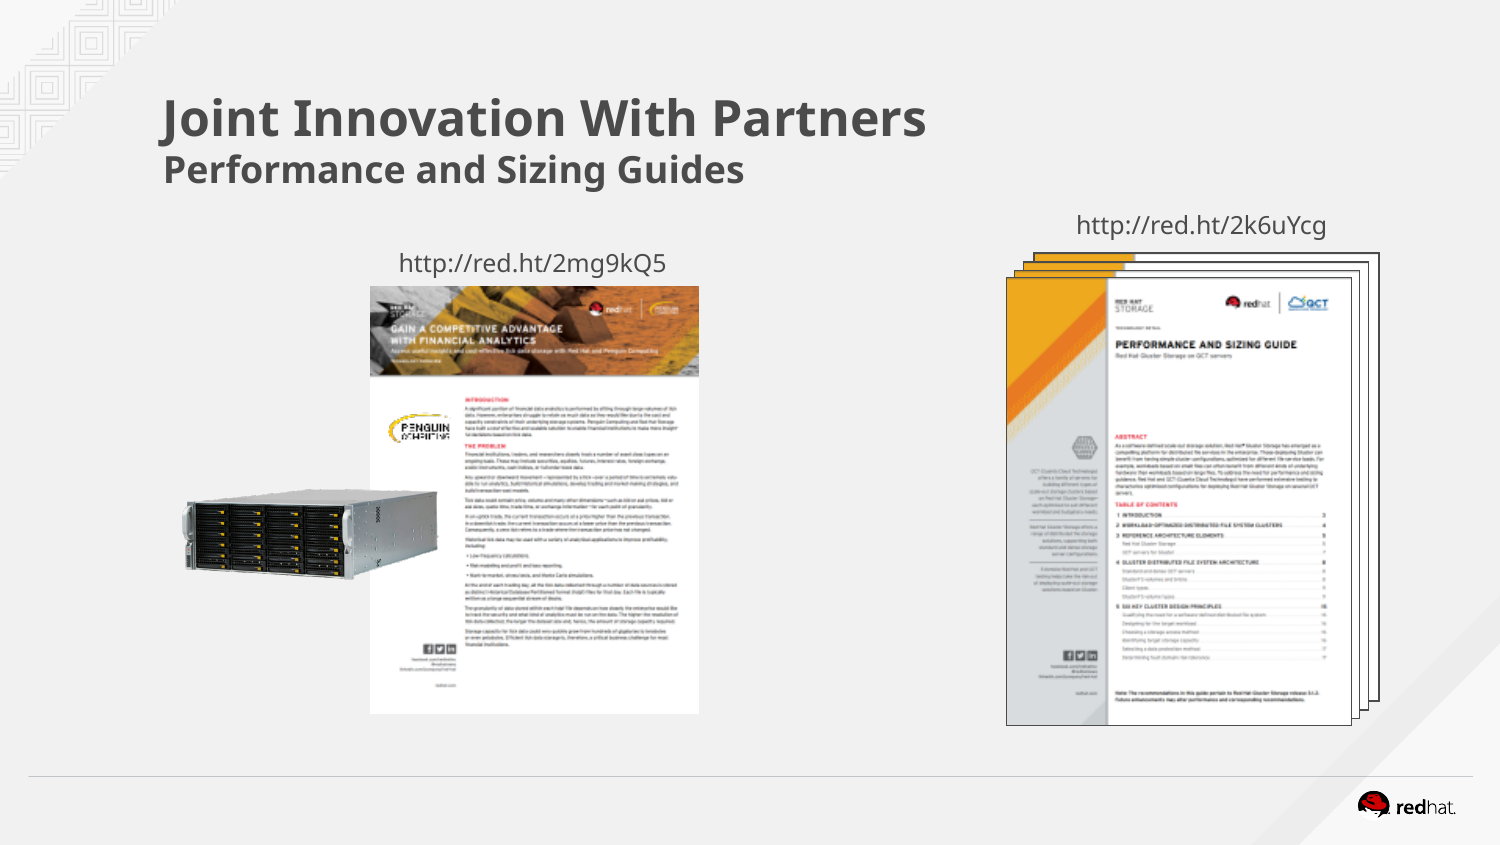

Joint Innovation With Partners
Performance and Sizing Guides
http://red.ht/2k6uYcg
http://red.ht/2mg9kQ5